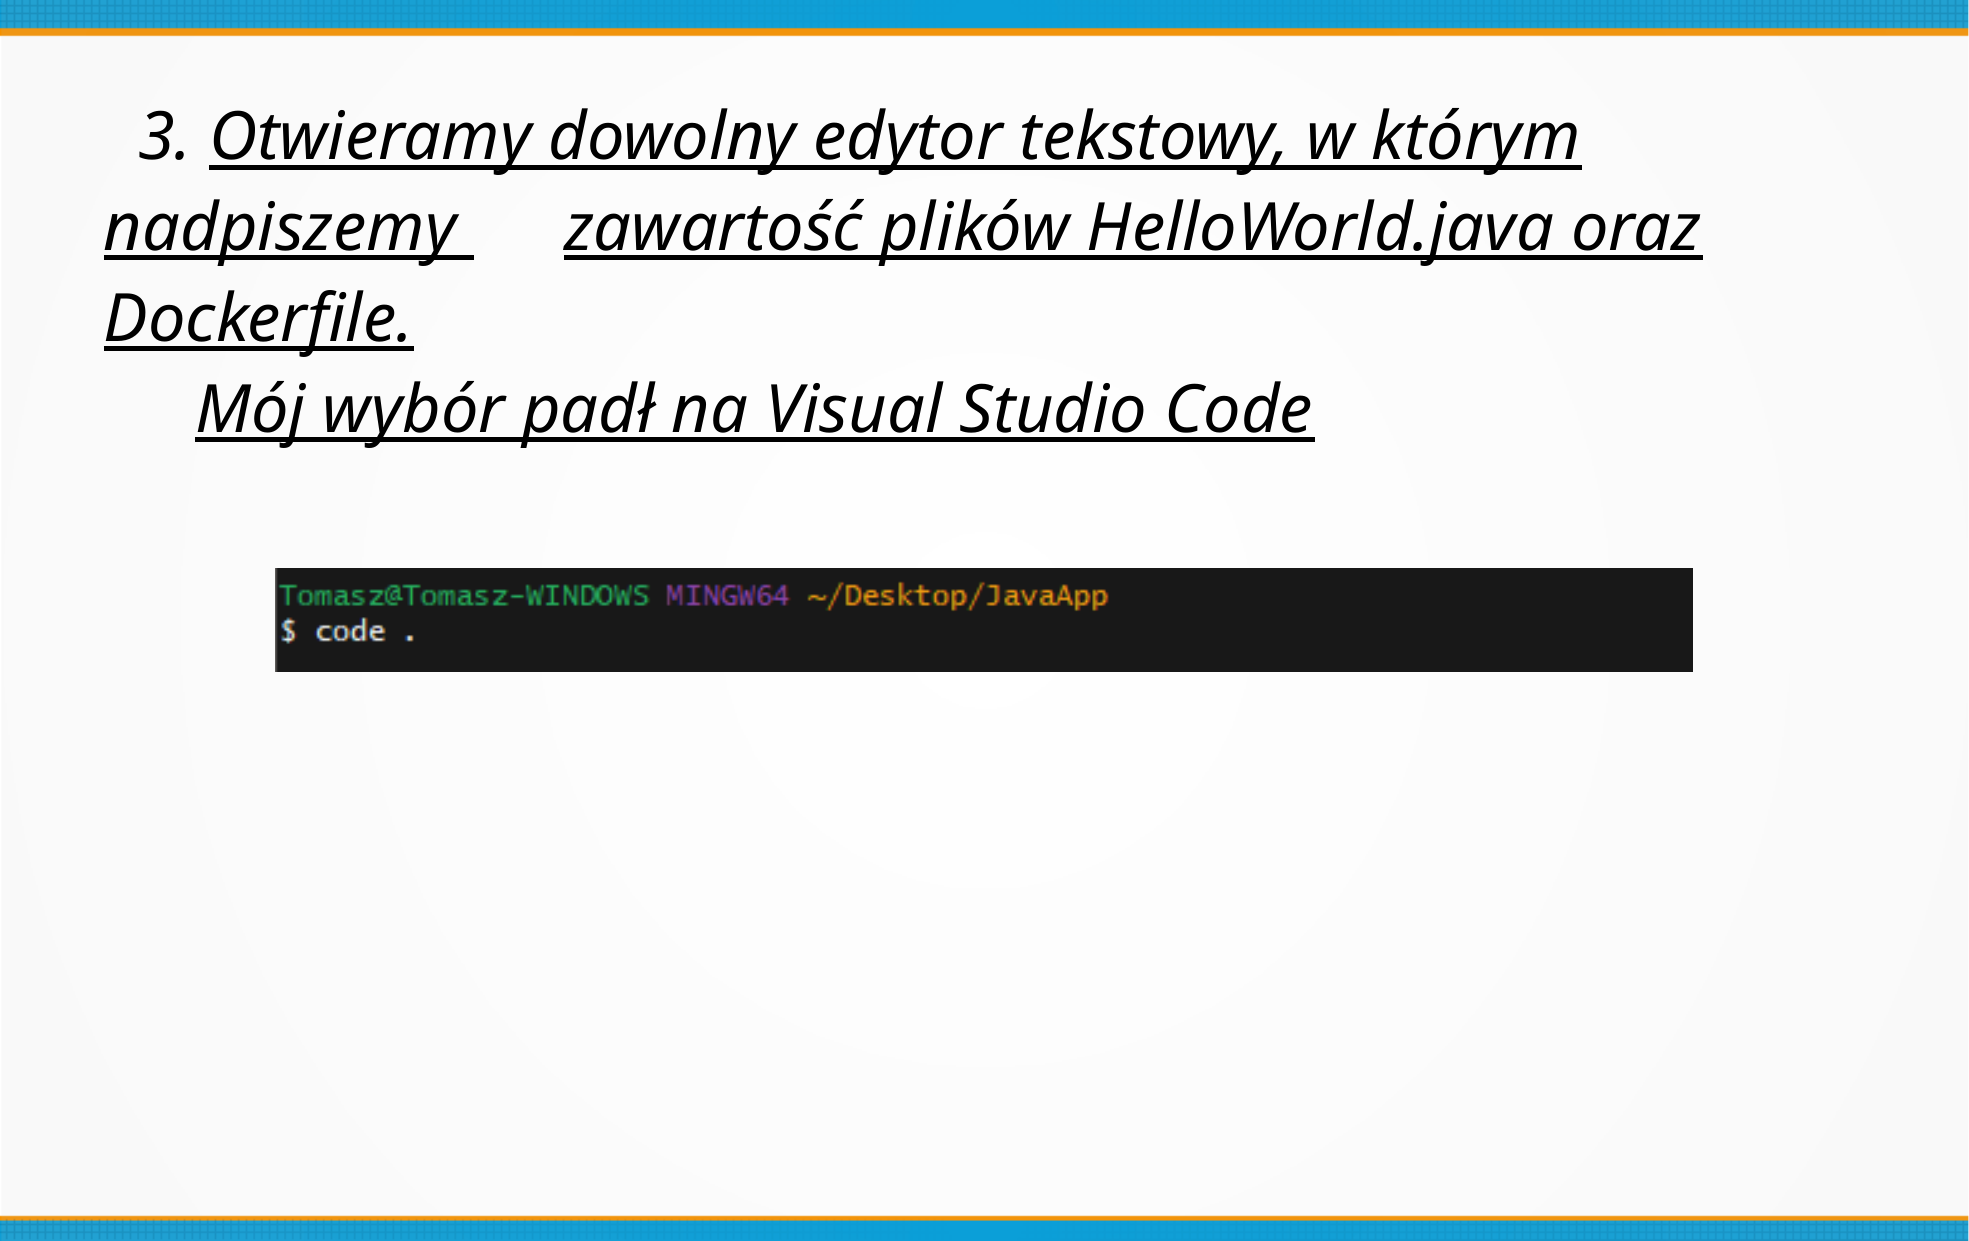

3. Otwieramy dowolny edytor tekstowy, w którym nadpiszemy 	 zawartość plików HelloWorld.java oraz Dockerfile.
	 Mój wybór padł na Visual Studio Code
#